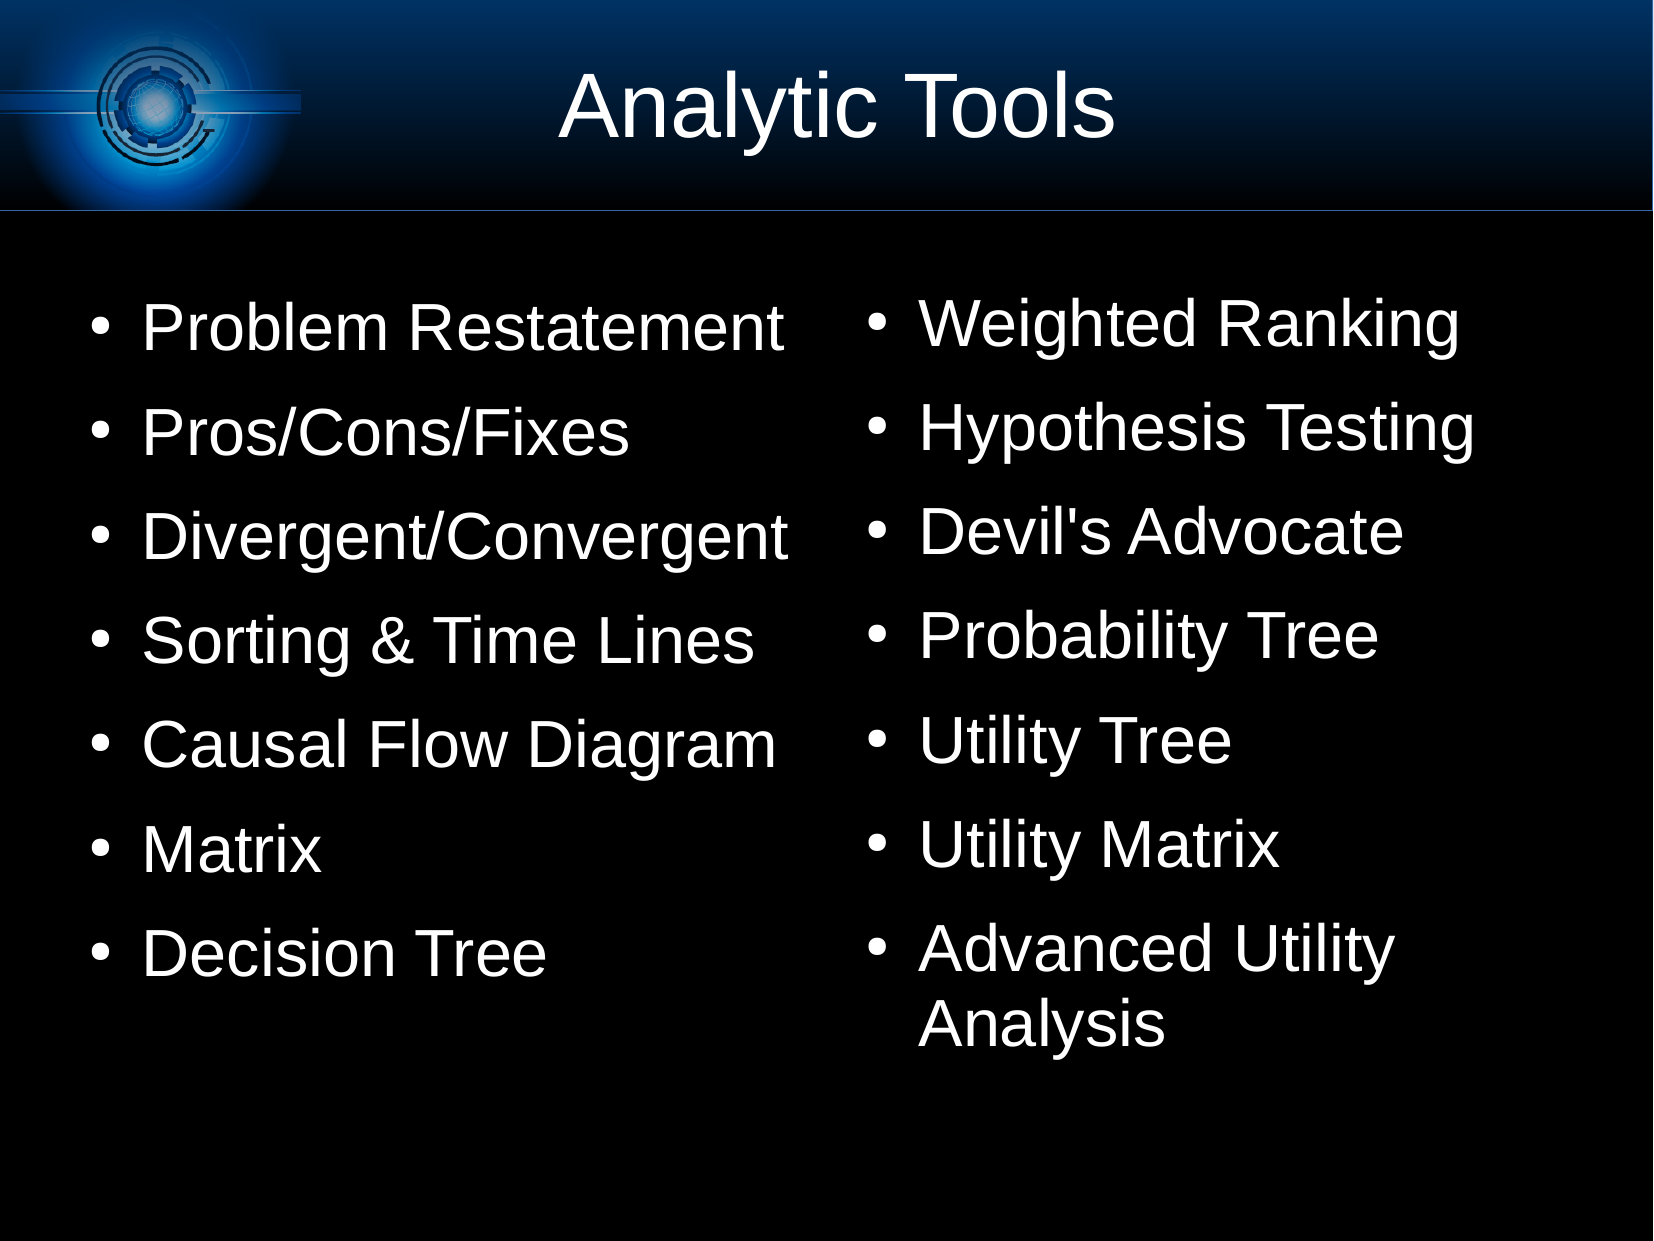

# Analytic Tools
Weighted Ranking
Hypothesis Testing
Devil's Advocate
Probability Tree
Utility Tree
Utility Matrix
Advanced Utility Analysis
Problem Restatement
Pros/Cons/Fixes
Divergent/Convergent
Sorting & Time Lines
Causal Flow Diagram
Matrix
Decision Tree